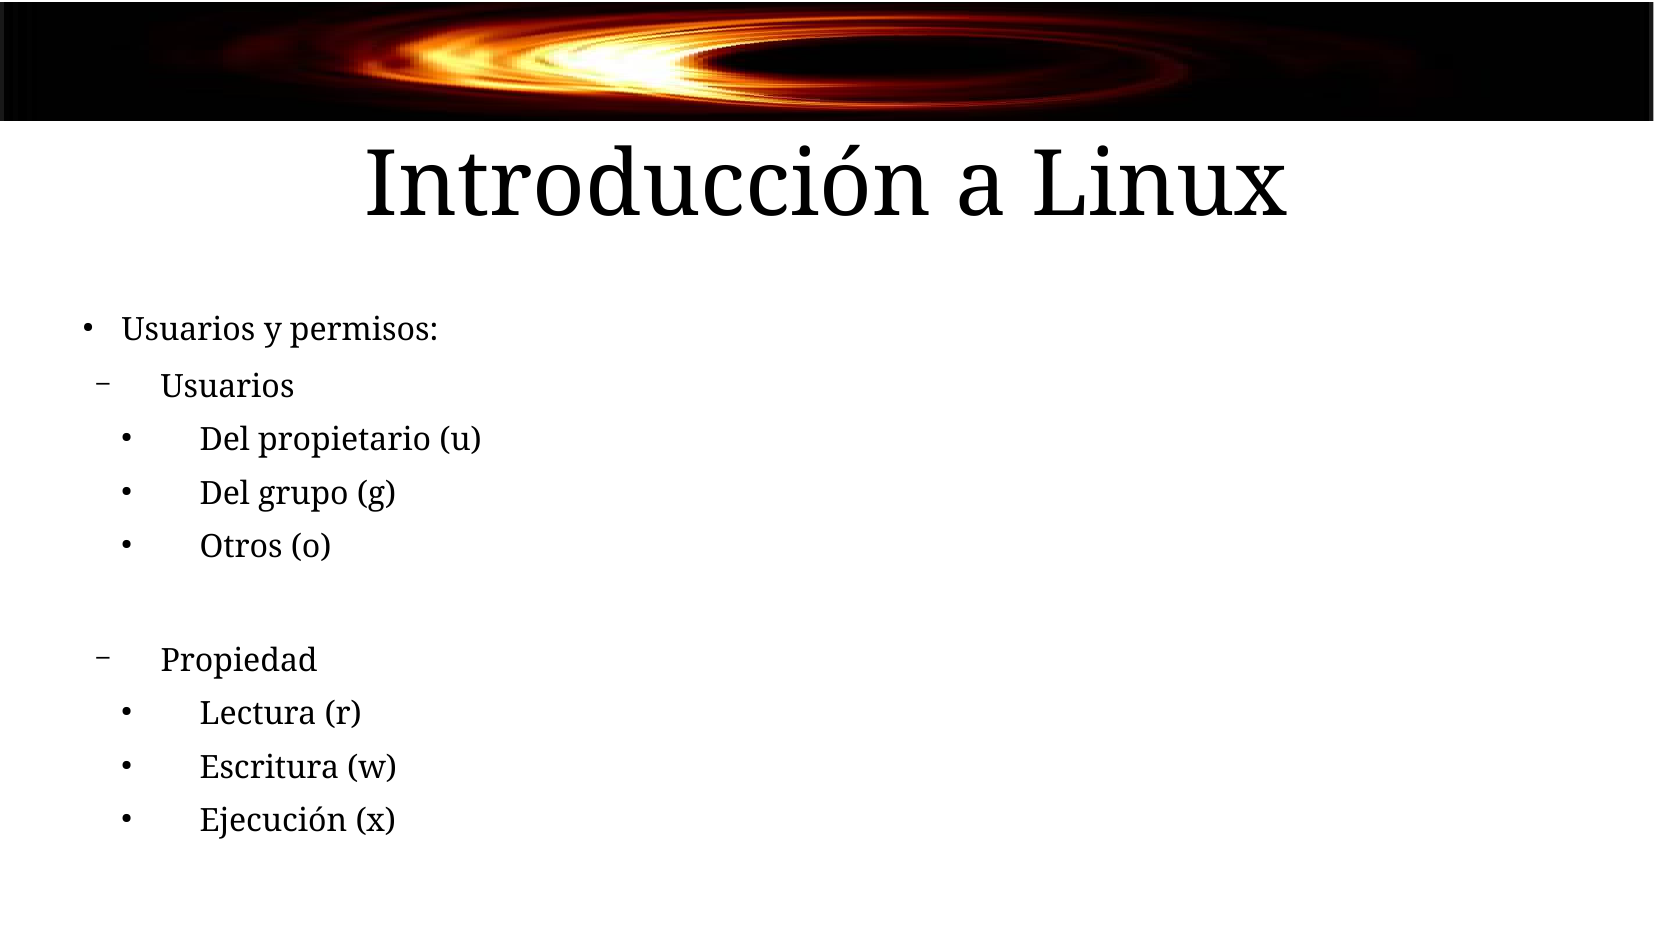

# Introducción a Linux
Usuarios y permisos:
Usuarios
Del propietario (u)
Del grupo (g)
Otros (o)
Propiedad
Lectura (r)
Escritura (w)
Ejecución (x)